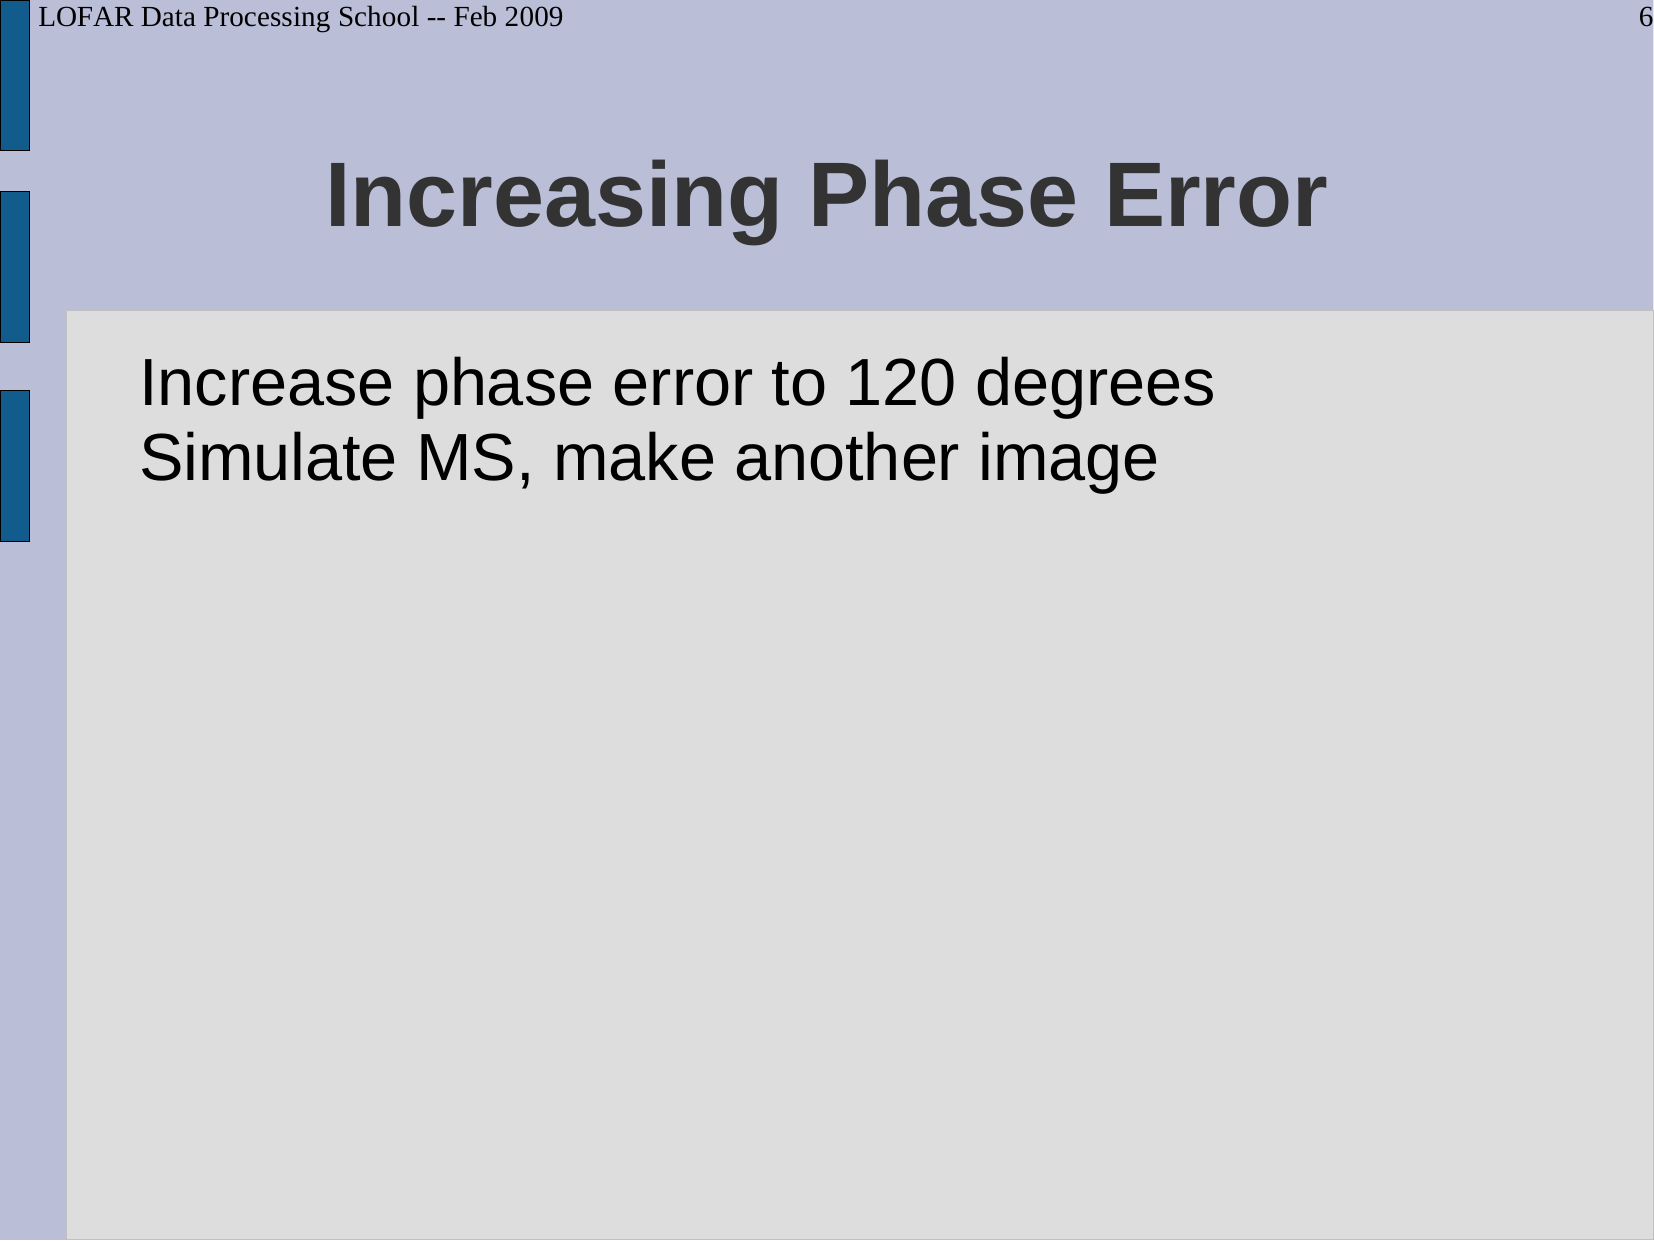

LOFAR Data Processing School -- Feb 2009
6
# Increasing Phase Error
Increase phase error to 120 degrees
Simulate MS, make another image